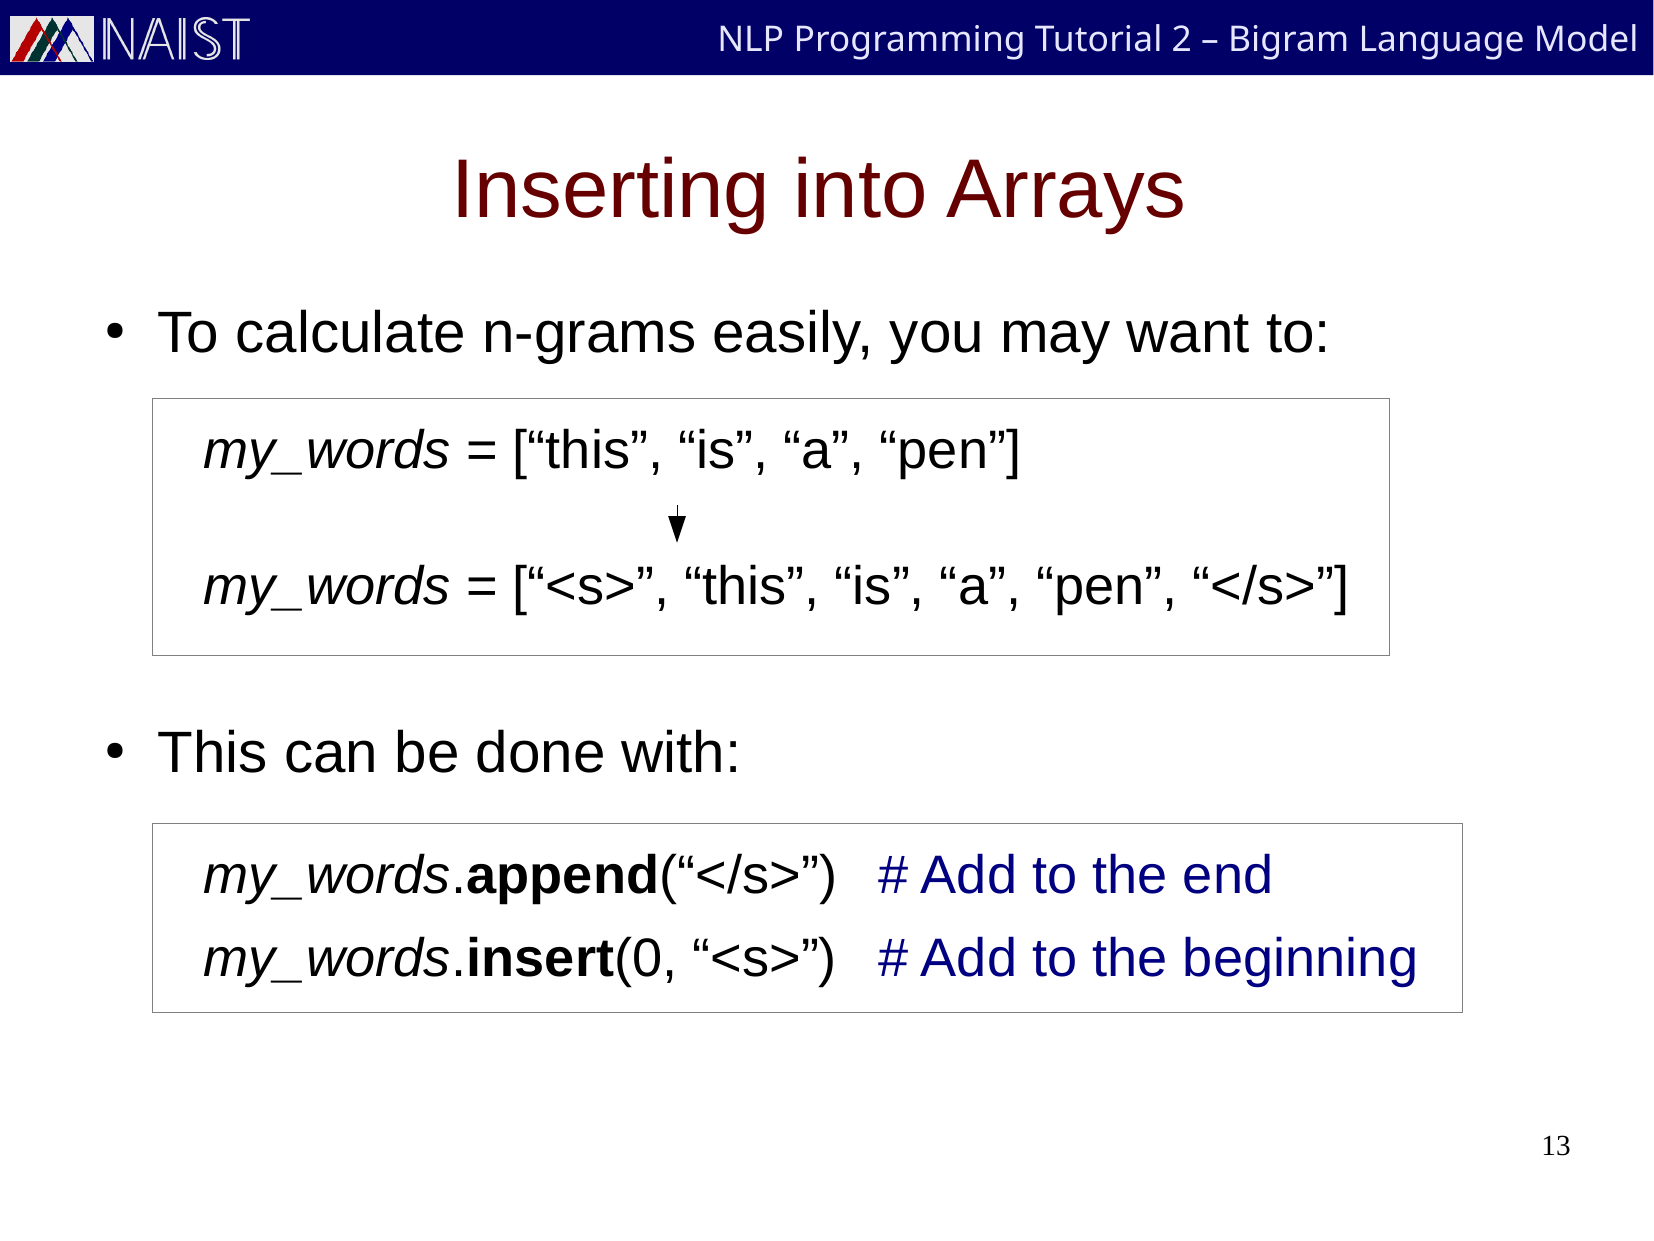

# Inserting into Arrays
To calculate n-grams easily, you may want to:
This can be done with:
my_words = [“this”, “is”, “a”, “pen”]
my_words = [“<s>”, “this”, “is”, “a”, “pen”, “</s>”]
my_words.append(“</s>”)	# Add to the end
my_words.insert(0, “<s>”) 	# Add to the beginning
13